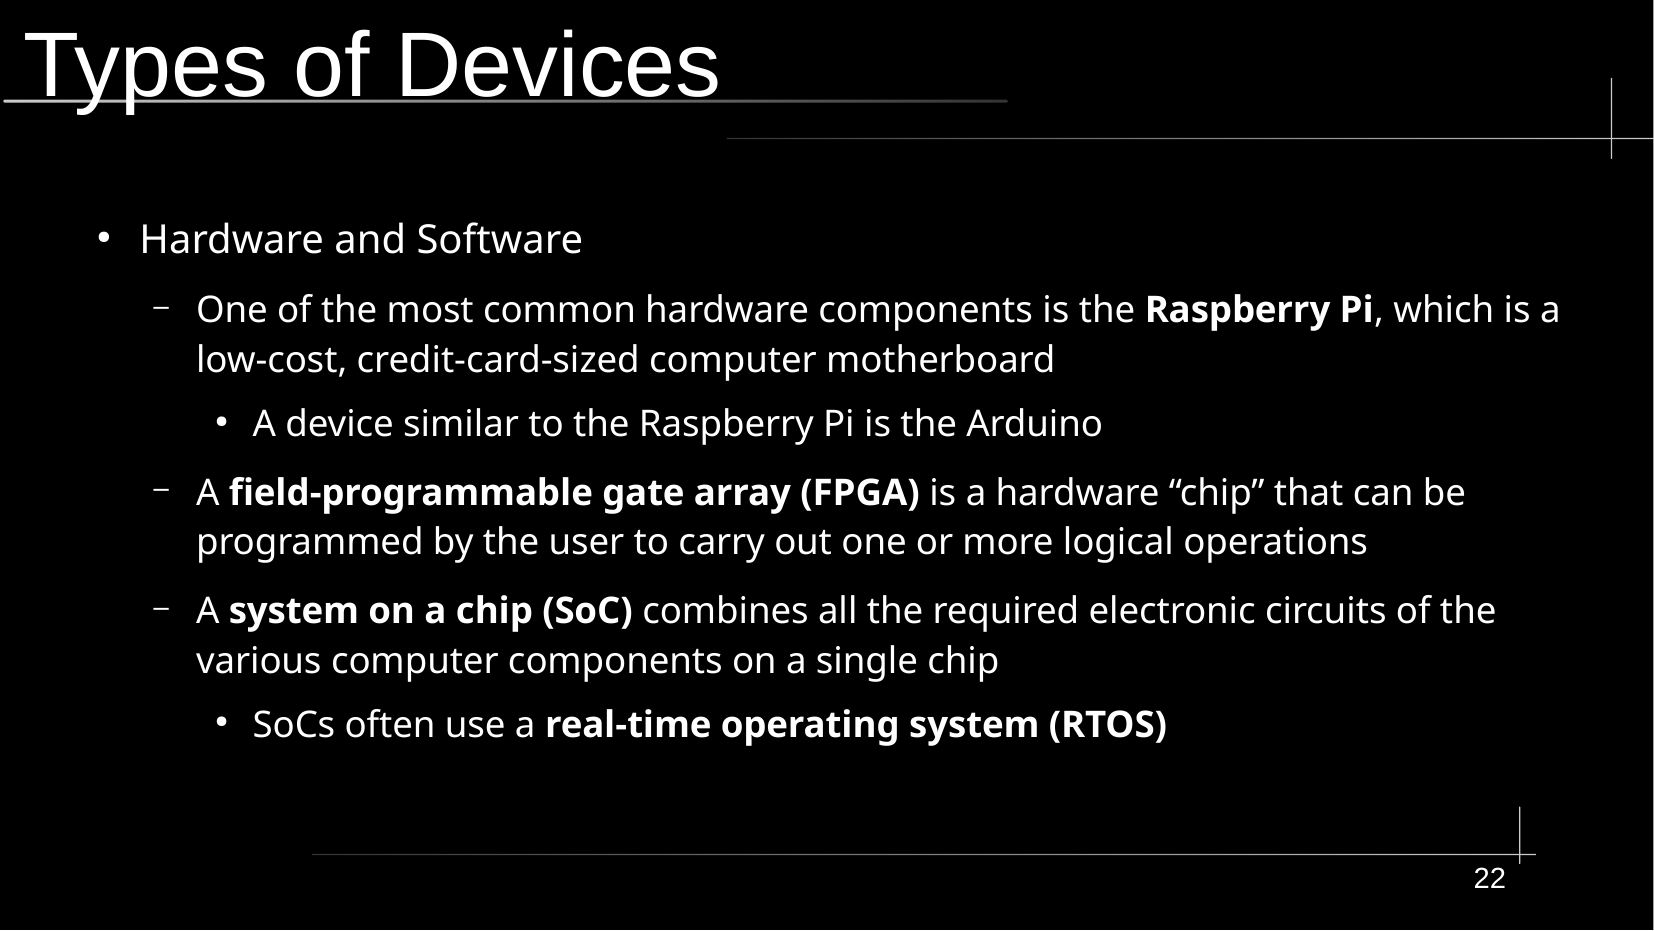

# Types of Devices
Hardware and Software
One of the most common hardware components is the Raspberry Pi, which is a low-cost, credit-card-sized computer motherboard
A device similar to the Raspberry Pi is the Arduino
A field-programmable gate array (FPGA) is a hardware “chip” that can be programmed by the user to carry out one or more logical operations
A system on a chip (SoC) combines all the required electronic circuits of the various computer components on a single chip
SoCs often use a real-time operating system (RTOS)
22